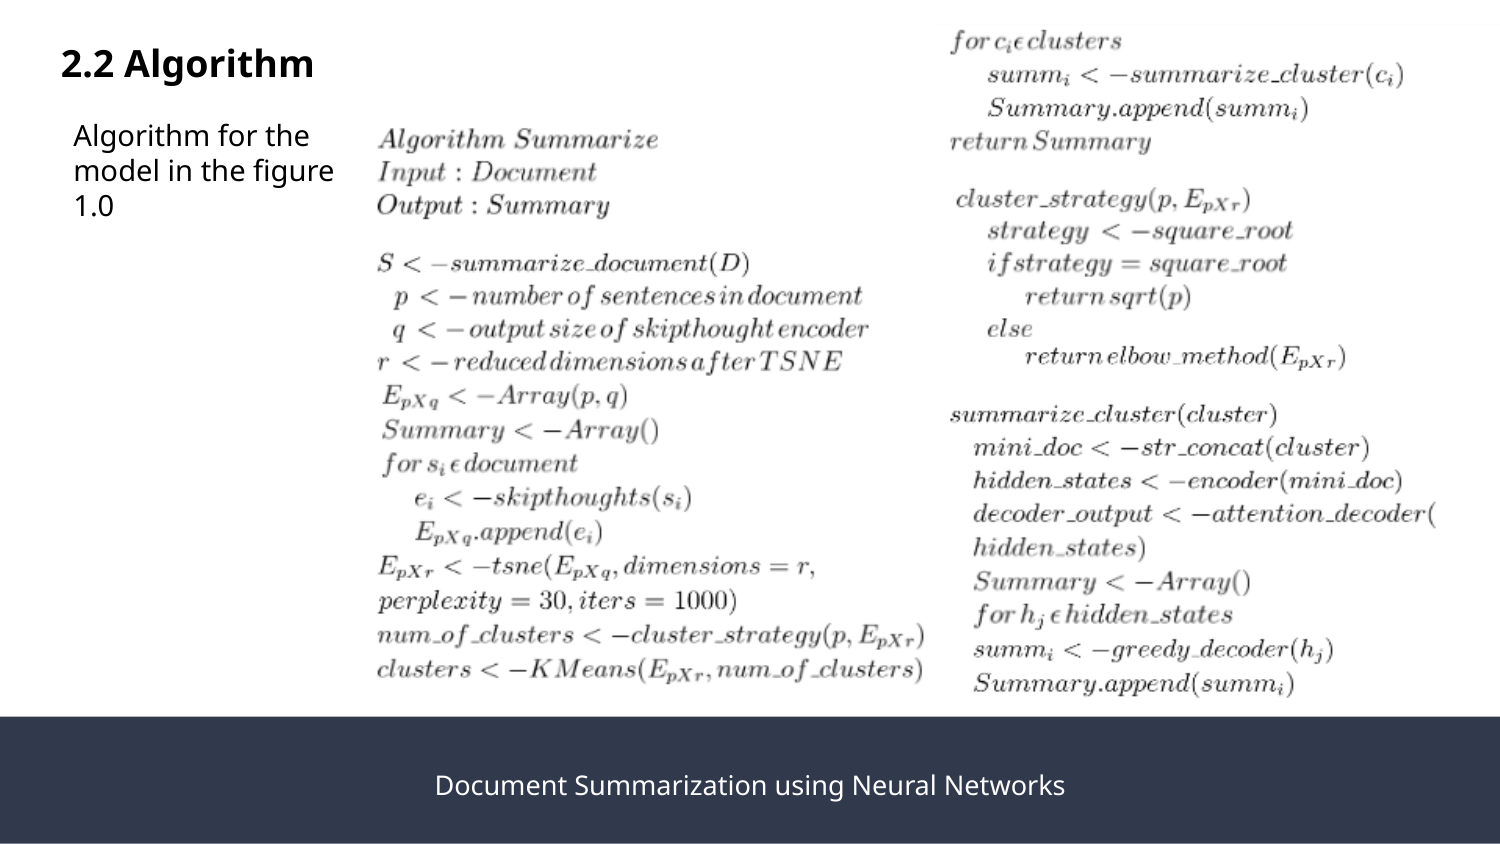

2.2 Algorithm
Algorithm for the model in the figure 1.0
# Document Summarization using Neural Networks